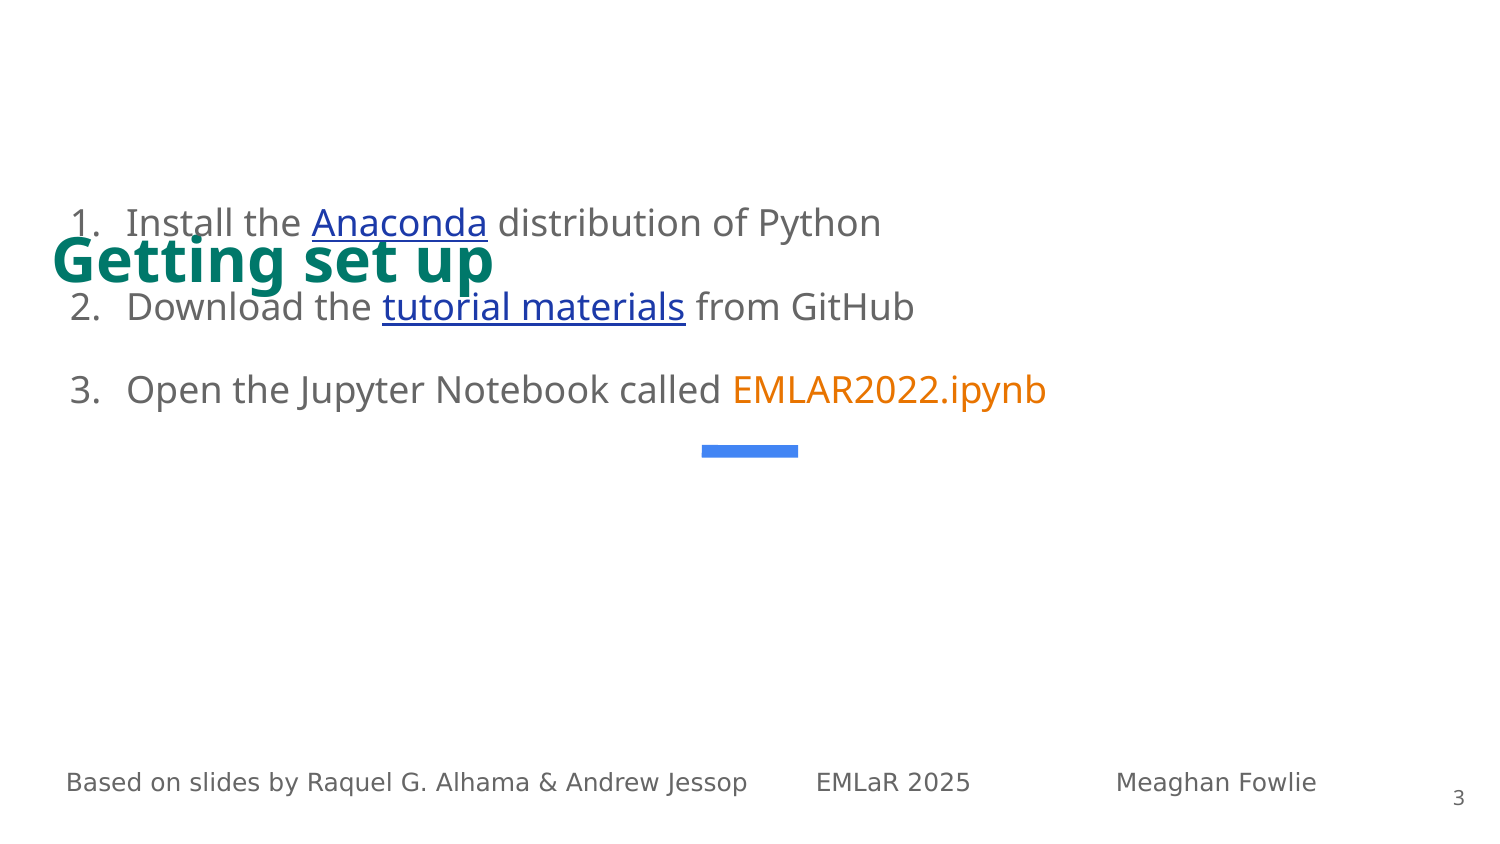

# Getting set up
Install the Anaconda distribution of Python
Download the tutorial materials from GitHub
Open the Jupyter Notebook called EMLAR2022.ipynb
3